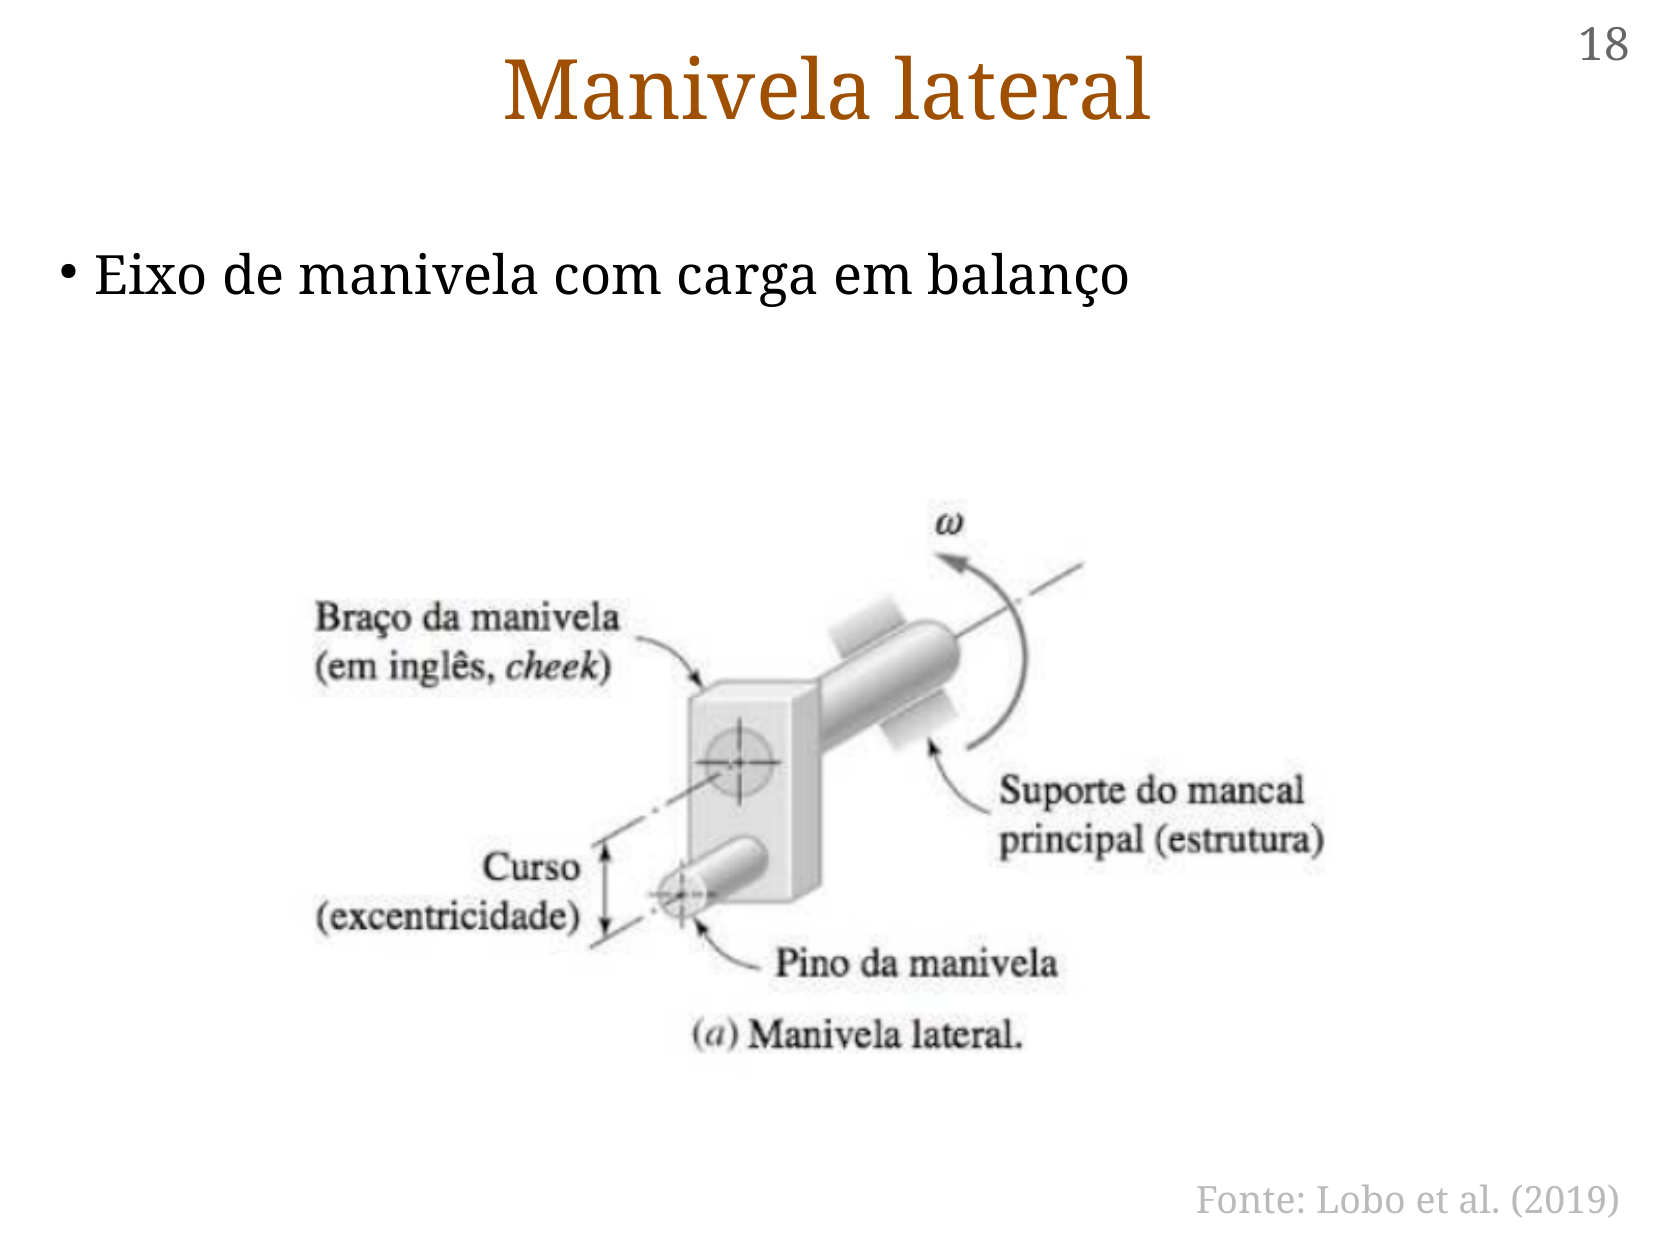

18
# Manivela lateral
Eixo de manivela com carga em balanço
Fonte: Lobo et al. (2019)